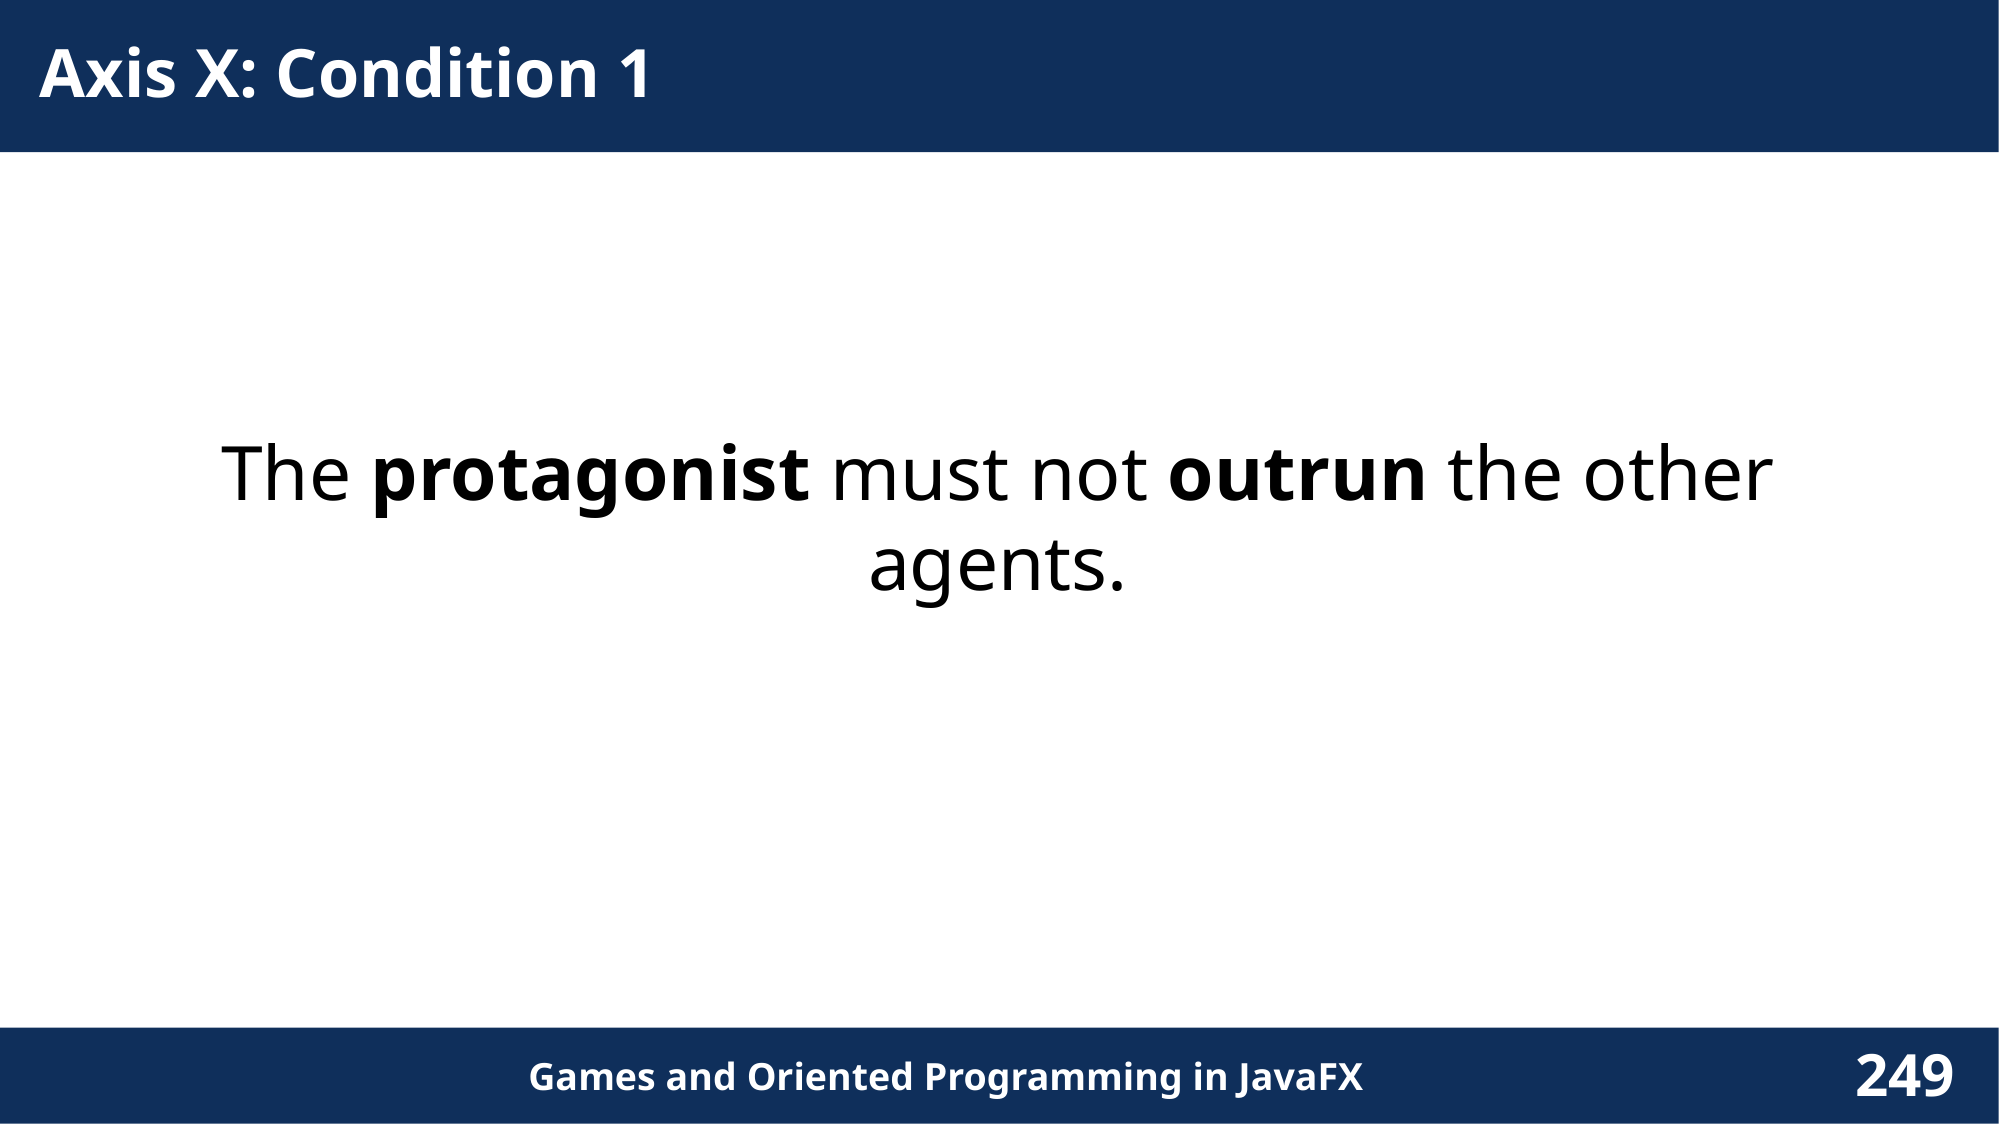

Axis X: Condition 1
The protagonist must not outrun the other agents.